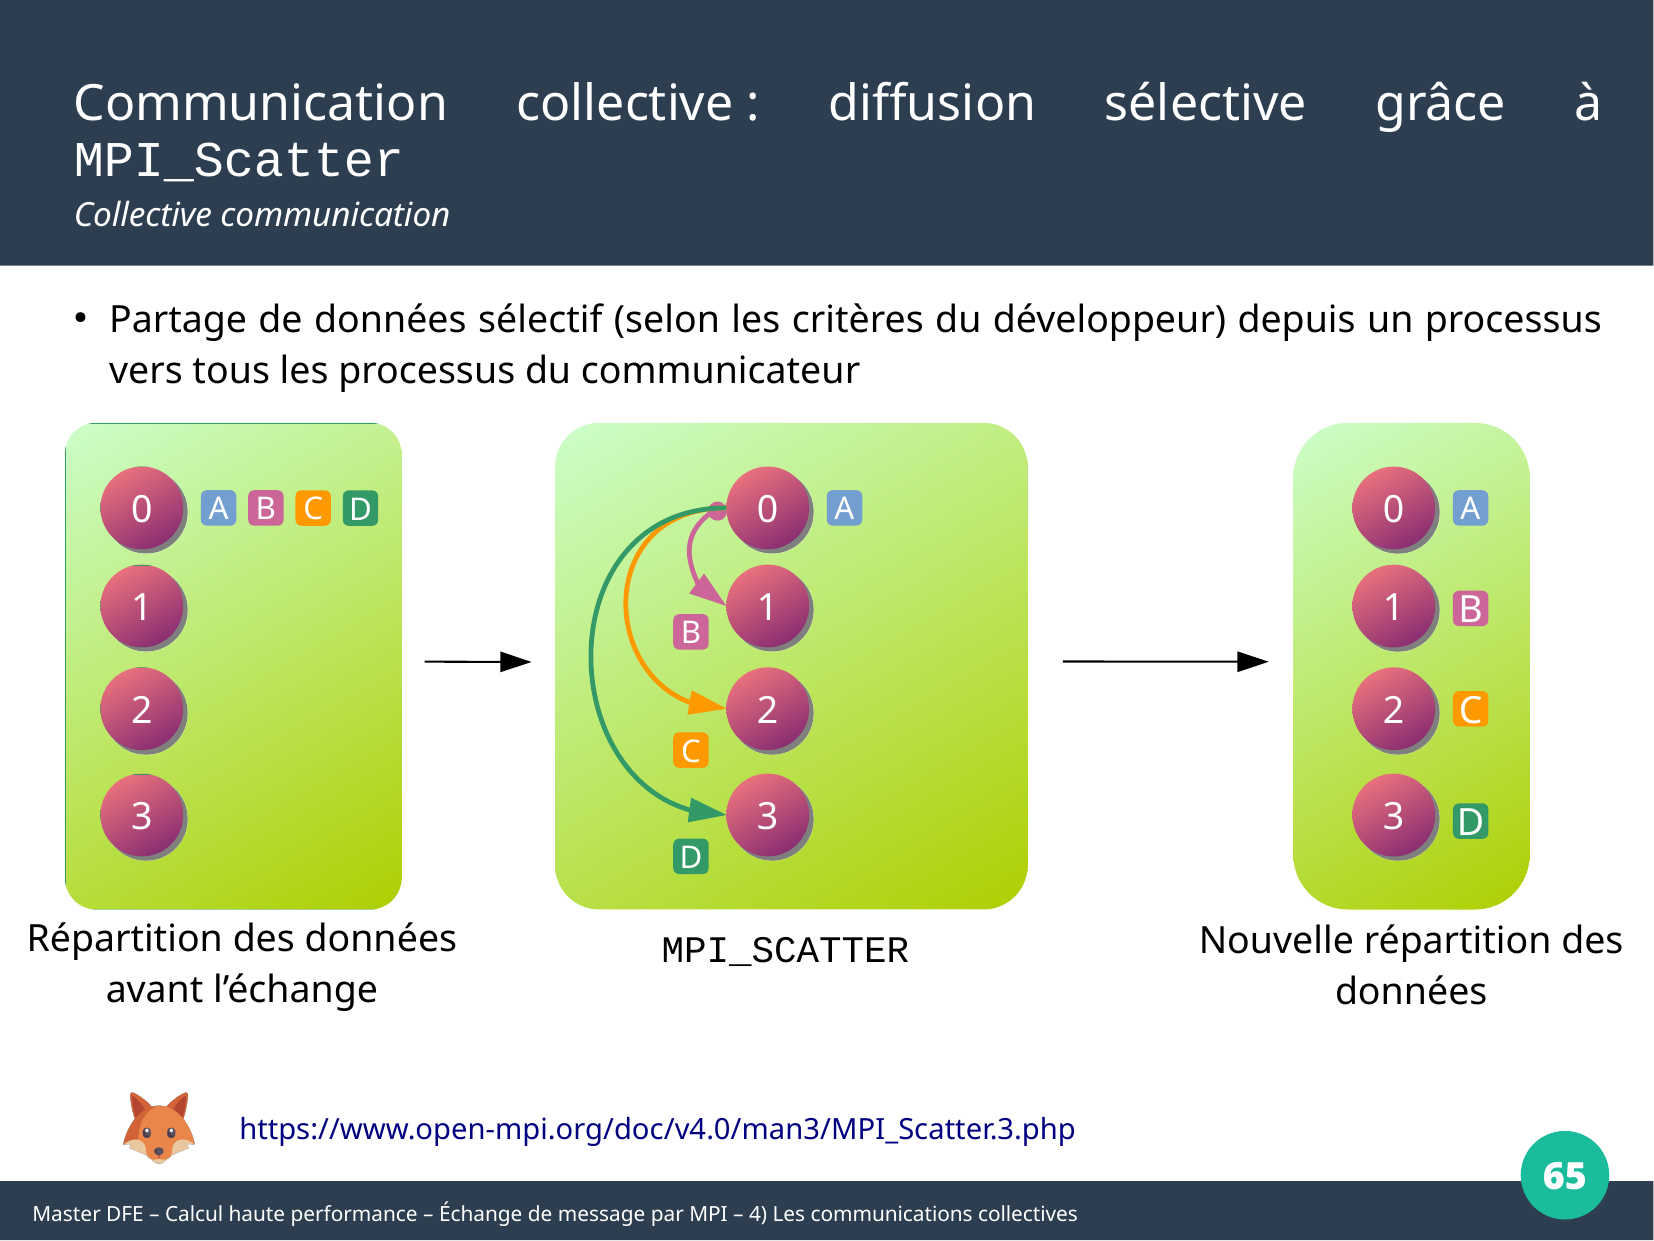

Communication collective : diffusion sélective grâce à MPI_Scatter
Collective communication
Partage de données sélectif (selon les critères du développeur) depuis un processus vers tous les processus du communicateur
0
0
0
A
A
B
A
C
D
1
1
1
B
B
2
2
2
C
C
3
3
3
D
D
Répartition des données avant l’échange
Nouvelle répartition des données
MPI_SCATTER
https://www.open-mpi.org/doc/v4.0/man3/MPI_Scatter.3.php
65
Master DFE – Calcul haute performance – Échange de message par MPI – 4) Les communications collectives